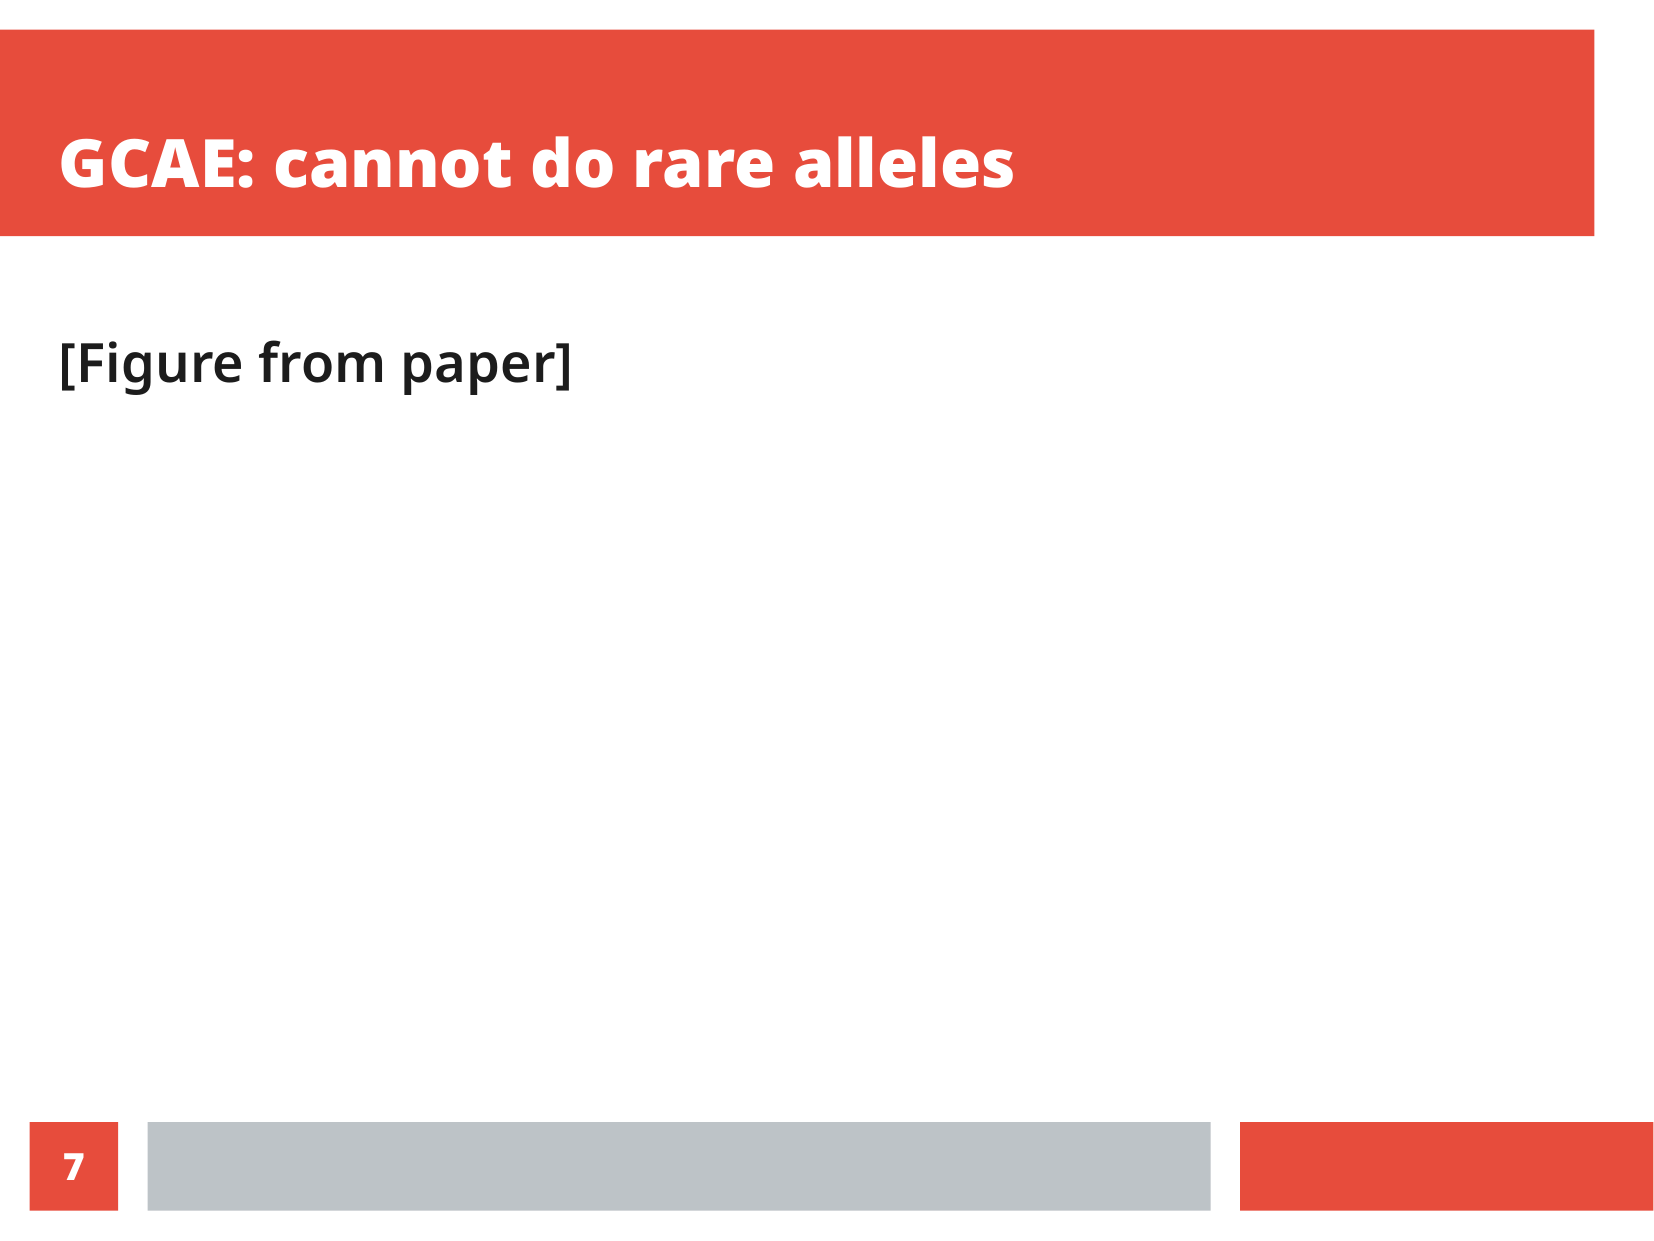

# GCAE: cannot do rare alleles
[Figure from paper]
7